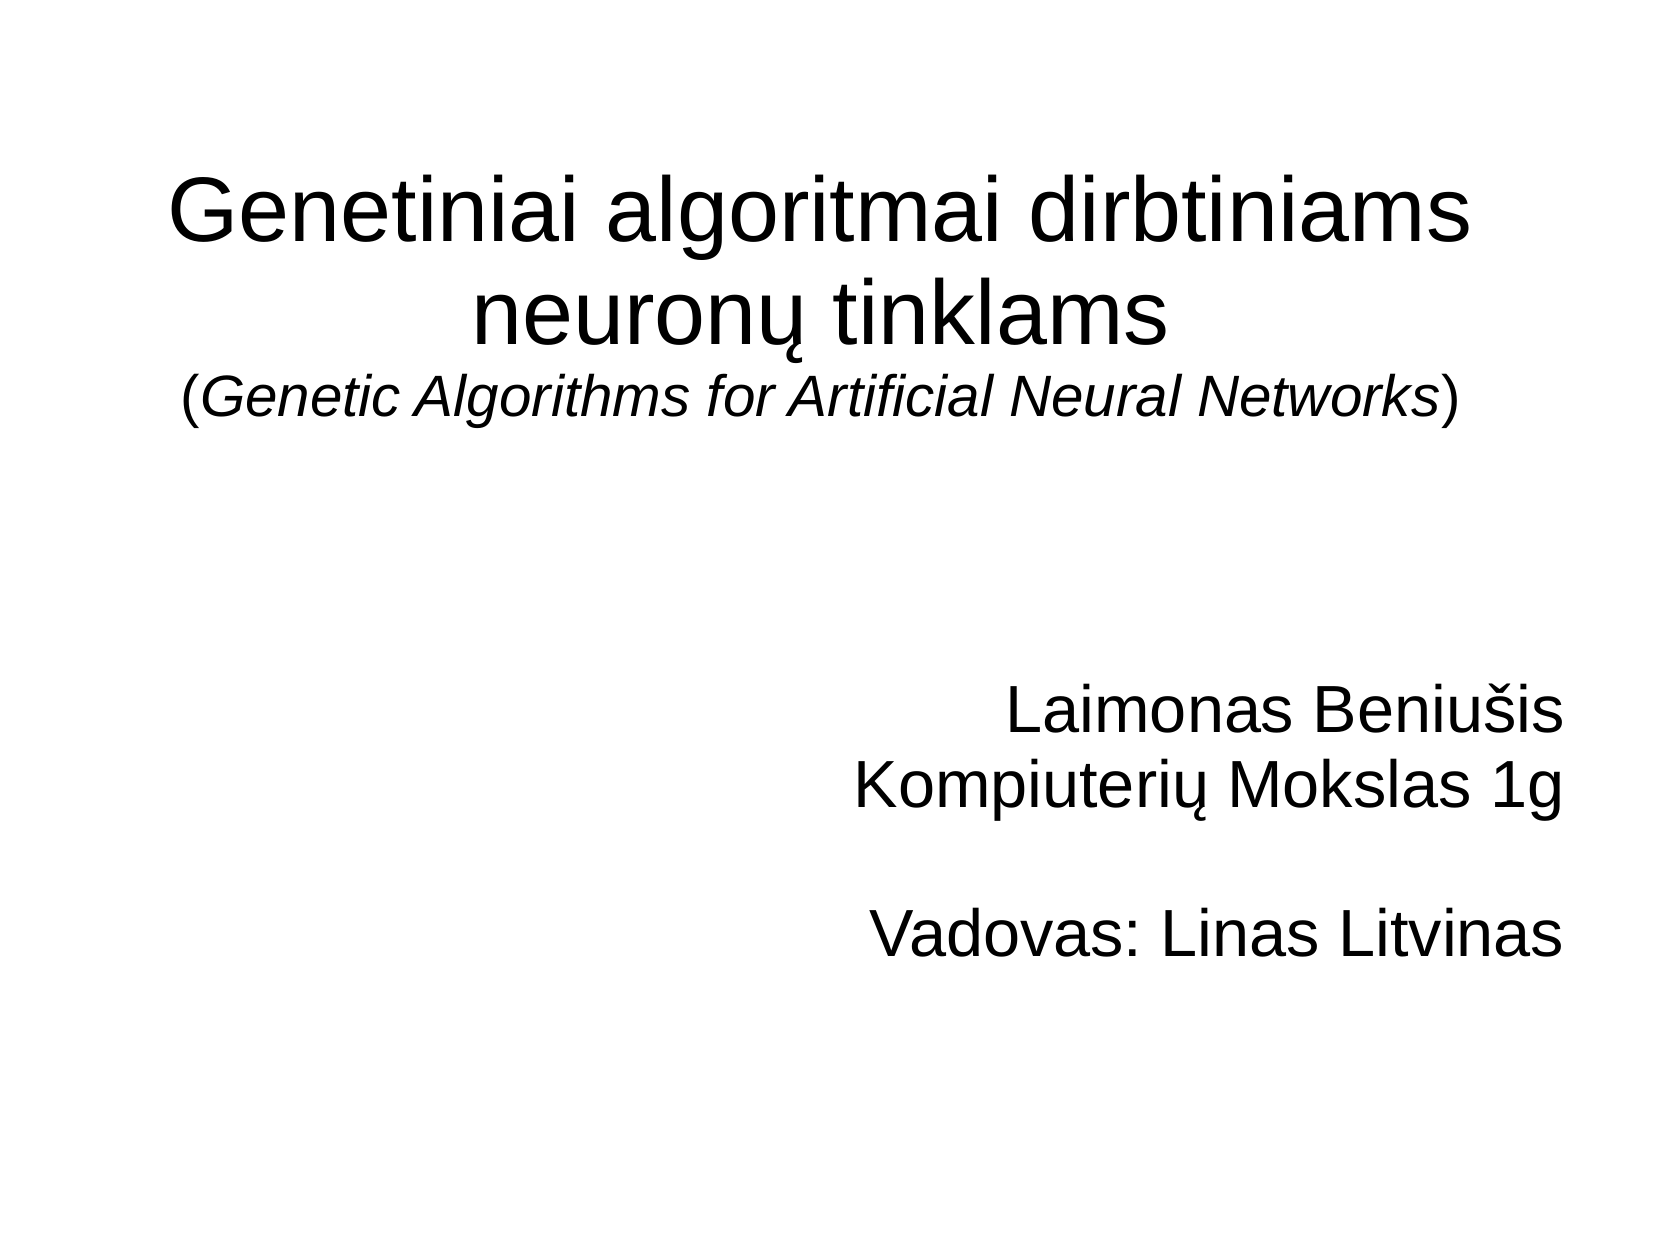

# Genetiniai algoritmai dirbtiniams neuronų tinklams (Genetic Algorithms for Artificial Neural Networks)
Laimonas Beniušis
Kompiuterių Mokslas 1g
Vadovas: Linas Litvinas